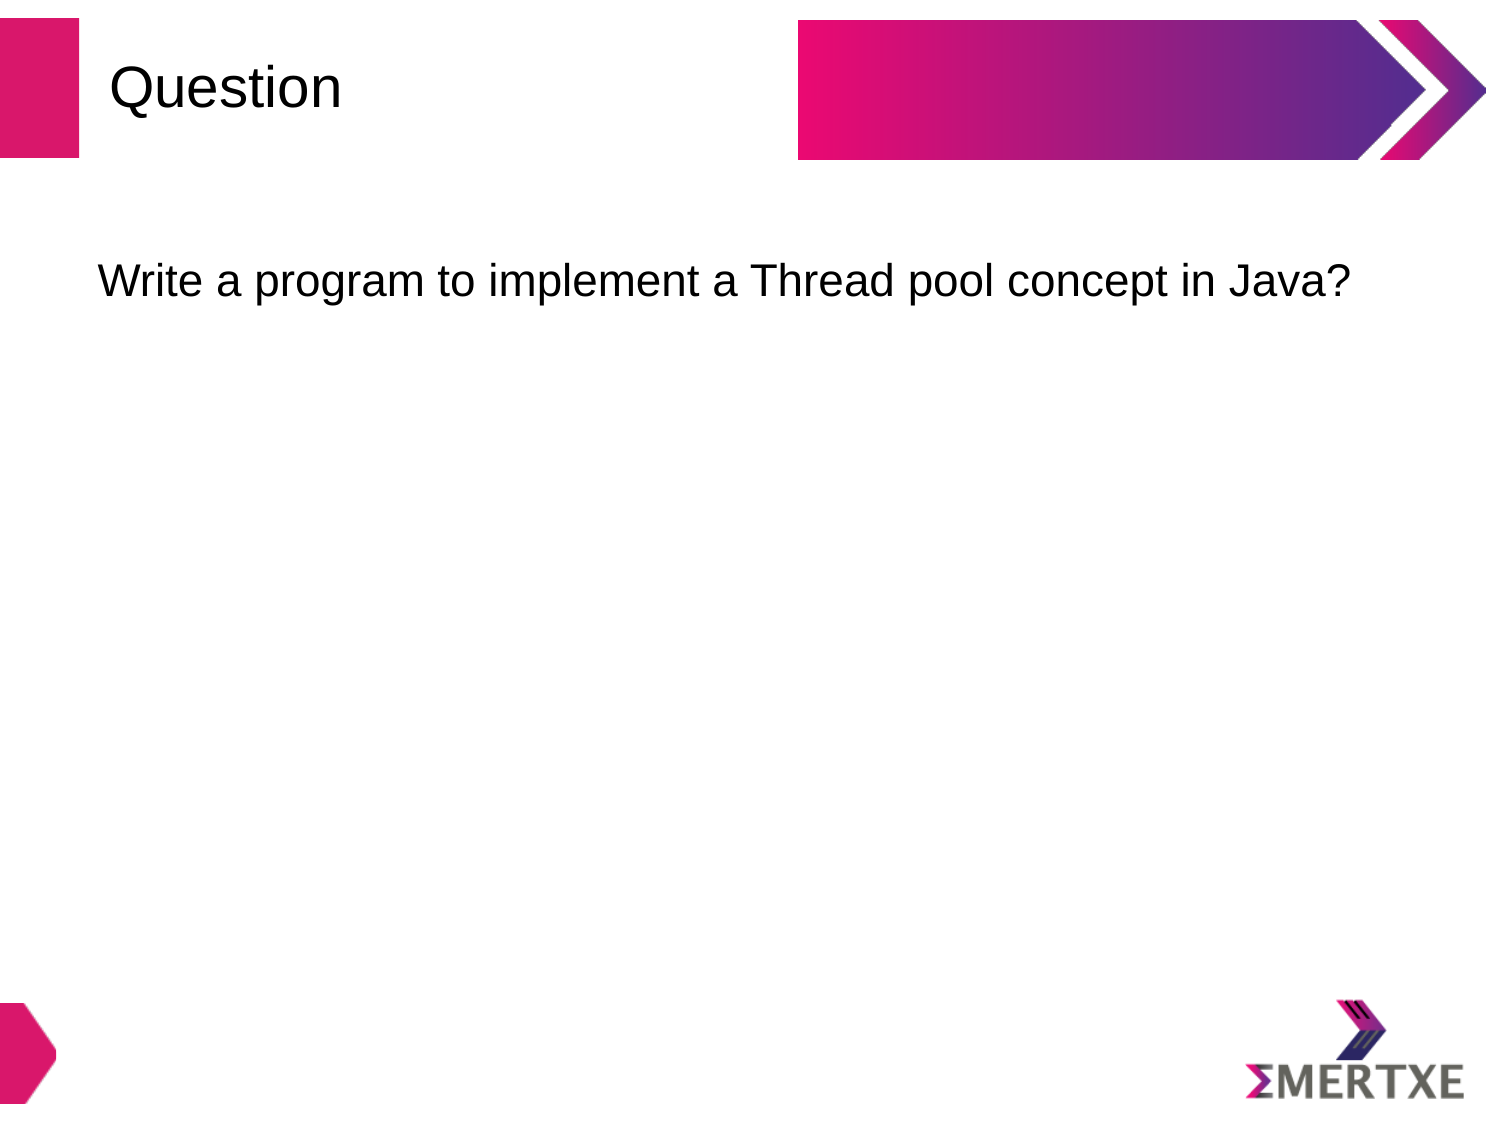

Question
Write a program to implement a Thread pool concept in Java?